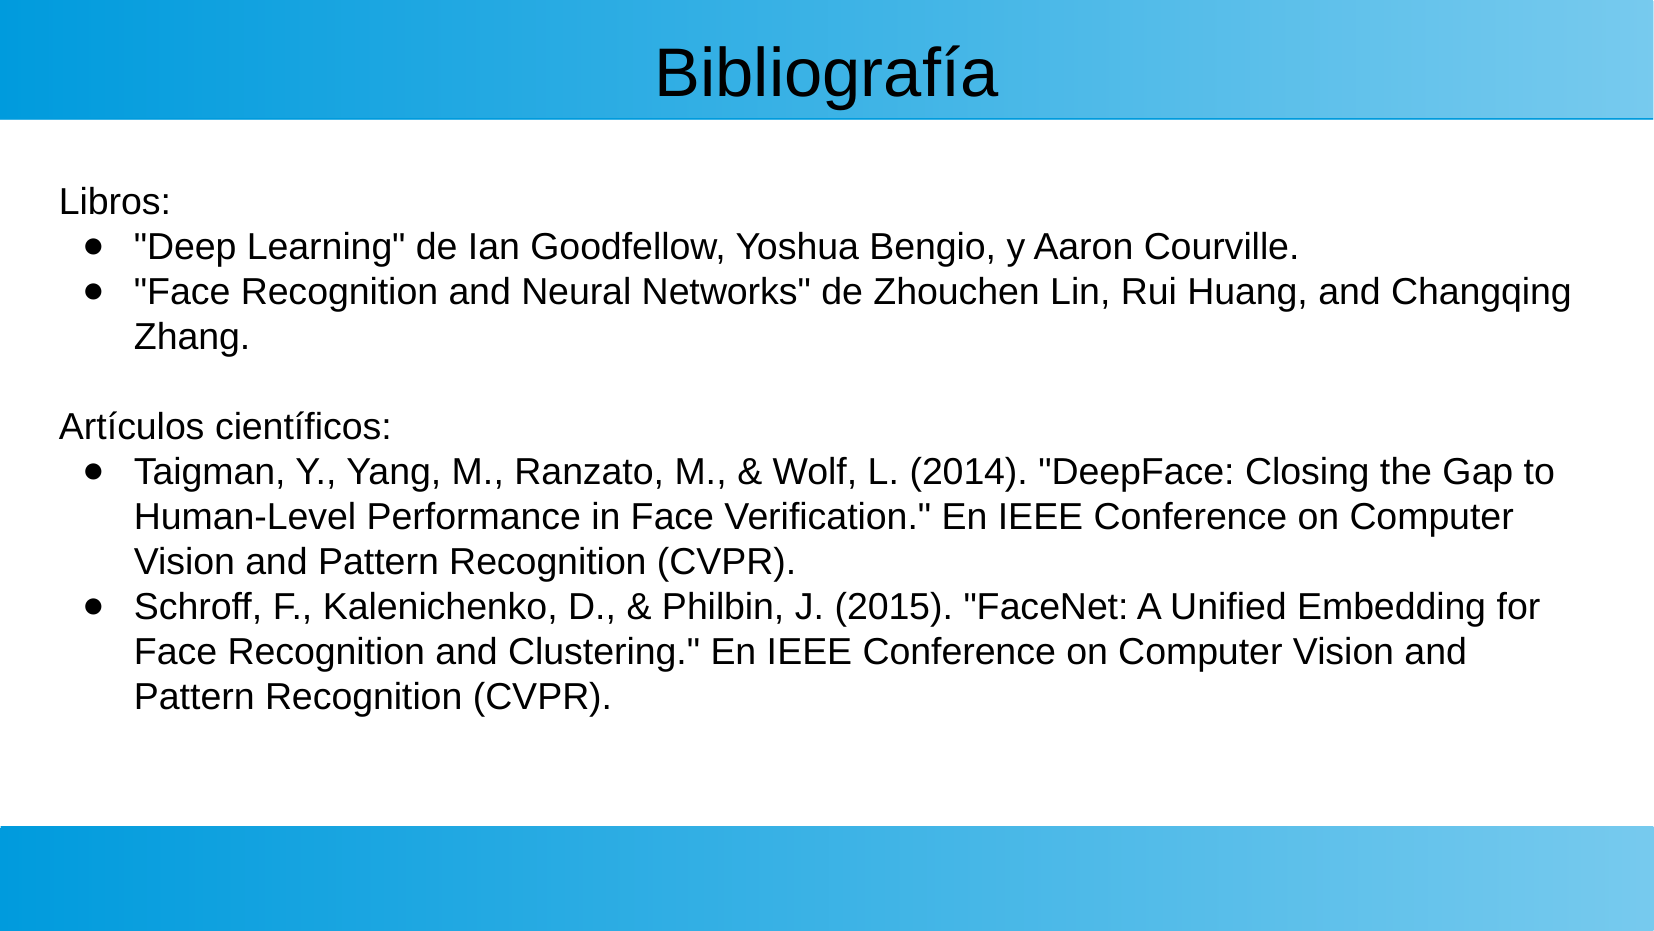

# Bibliografía
Libros:
"Deep Learning" de Ian Goodfellow, Yoshua Bengio, y Aaron Courville.
"Face Recognition and Neural Networks" de Zhouchen Lin, Rui Huang, and Changqing Zhang.
Artículos científicos:
Taigman, Y., Yang, M., Ranzato, M., & Wolf, L. (2014). "DeepFace: Closing the Gap to Human-Level Performance in Face Verification." En IEEE Conference on Computer Vision and Pattern Recognition (CVPR).
Schroff, F., Kalenichenko, D., & Philbin, J. (2015). "FaceNet: A Unified Embedding for Face Recognition and Clustering." En IEEE Conference on Computer Vision and Pattern Recognition (CVPR).